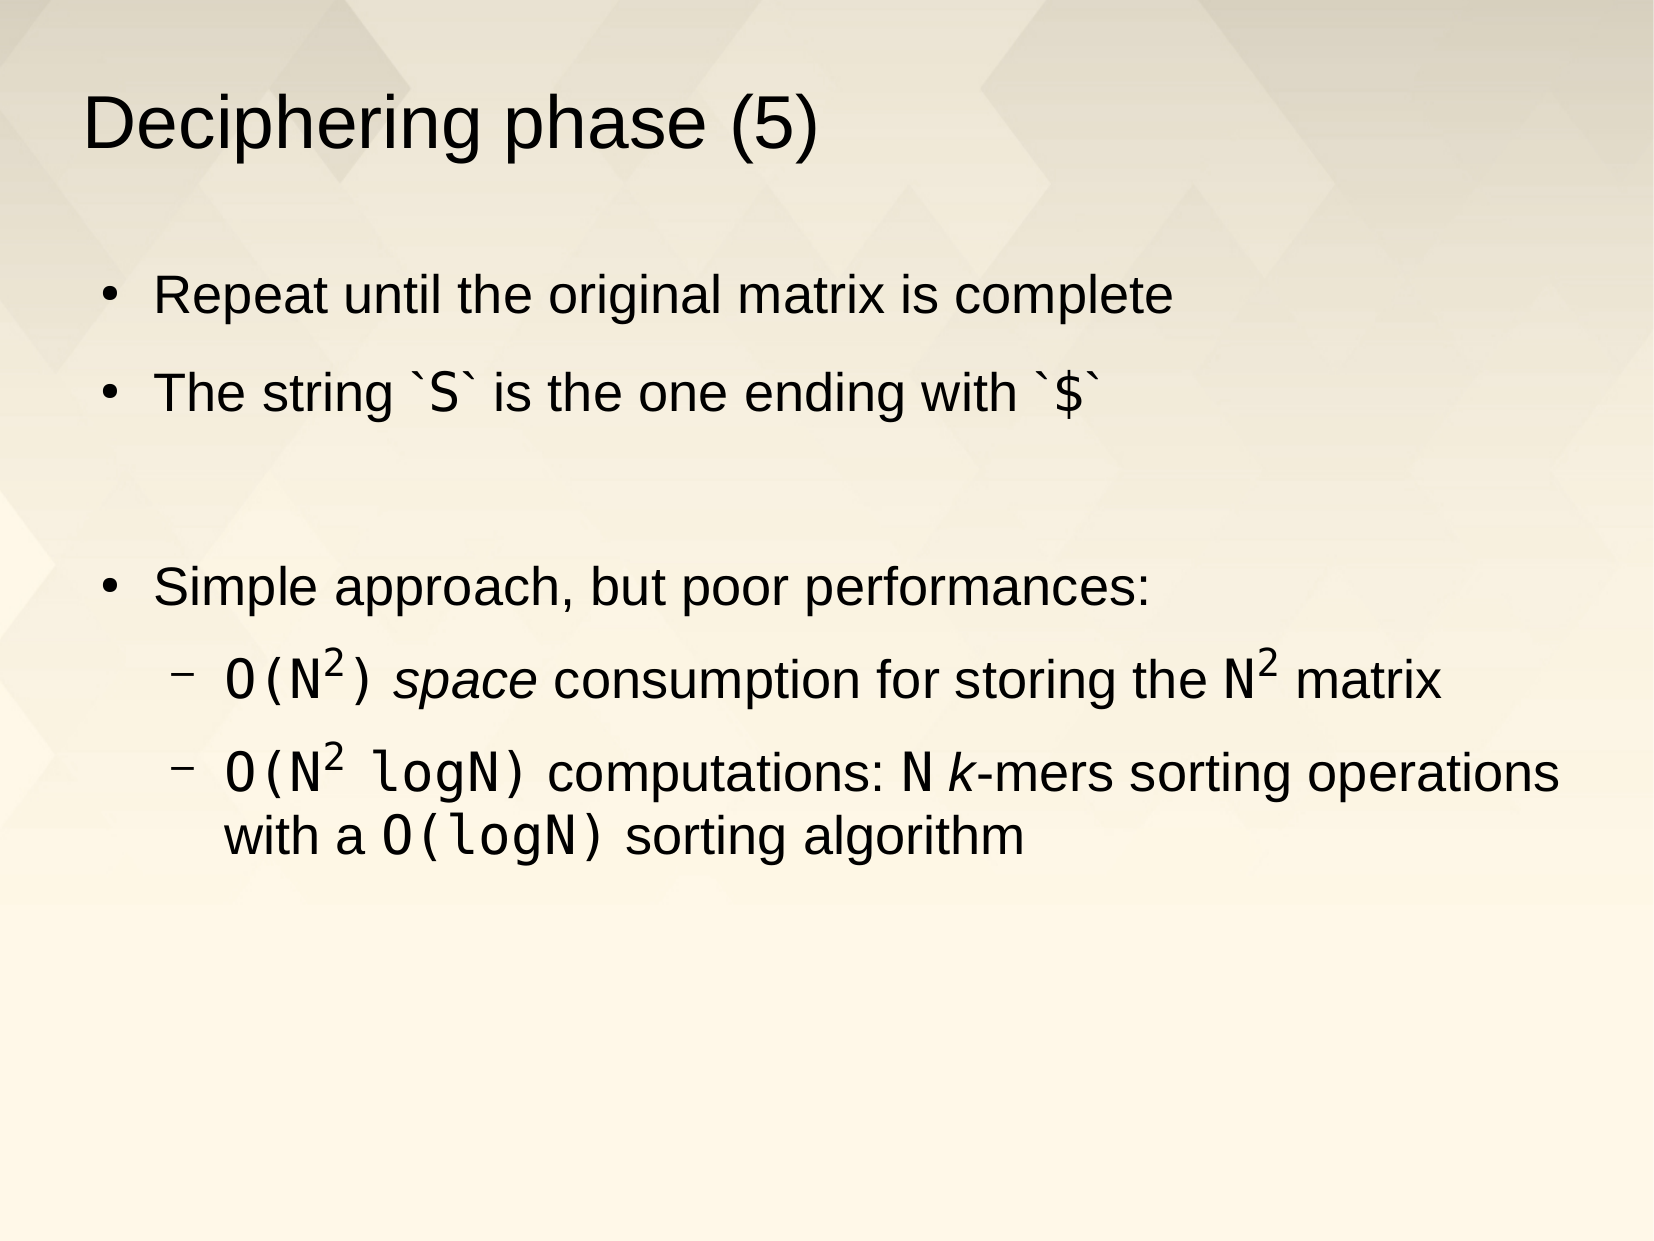

# Deciphering phase (5)
Repeat until the original matrix is complete
The string `S` is the one ending with `$`
Simple approach, but poor performances:
O(N2) space consumption for storing the N2 matrix
O(N2 logN) computations: N k-mers sorting operations with a O(logN) sorting algorithm